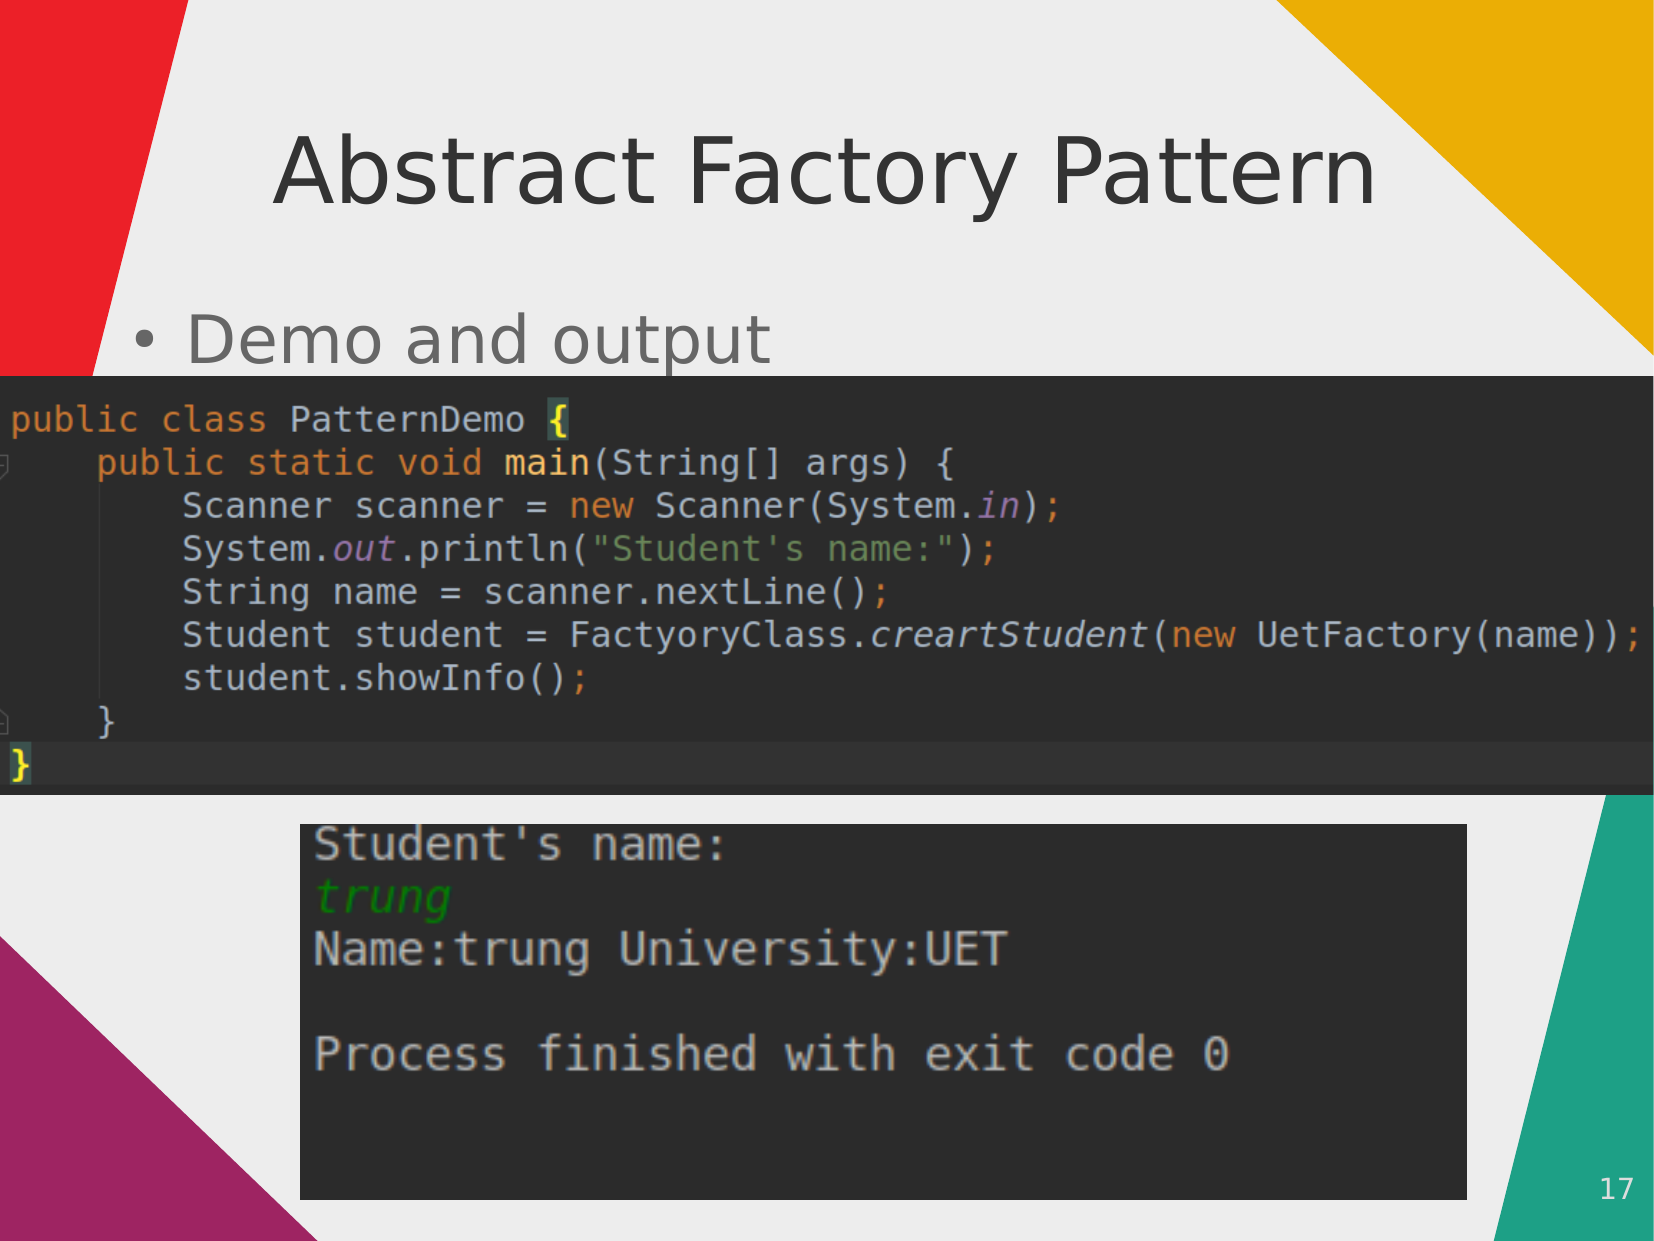

# Abstract Factory Pattern
Demo and output
17